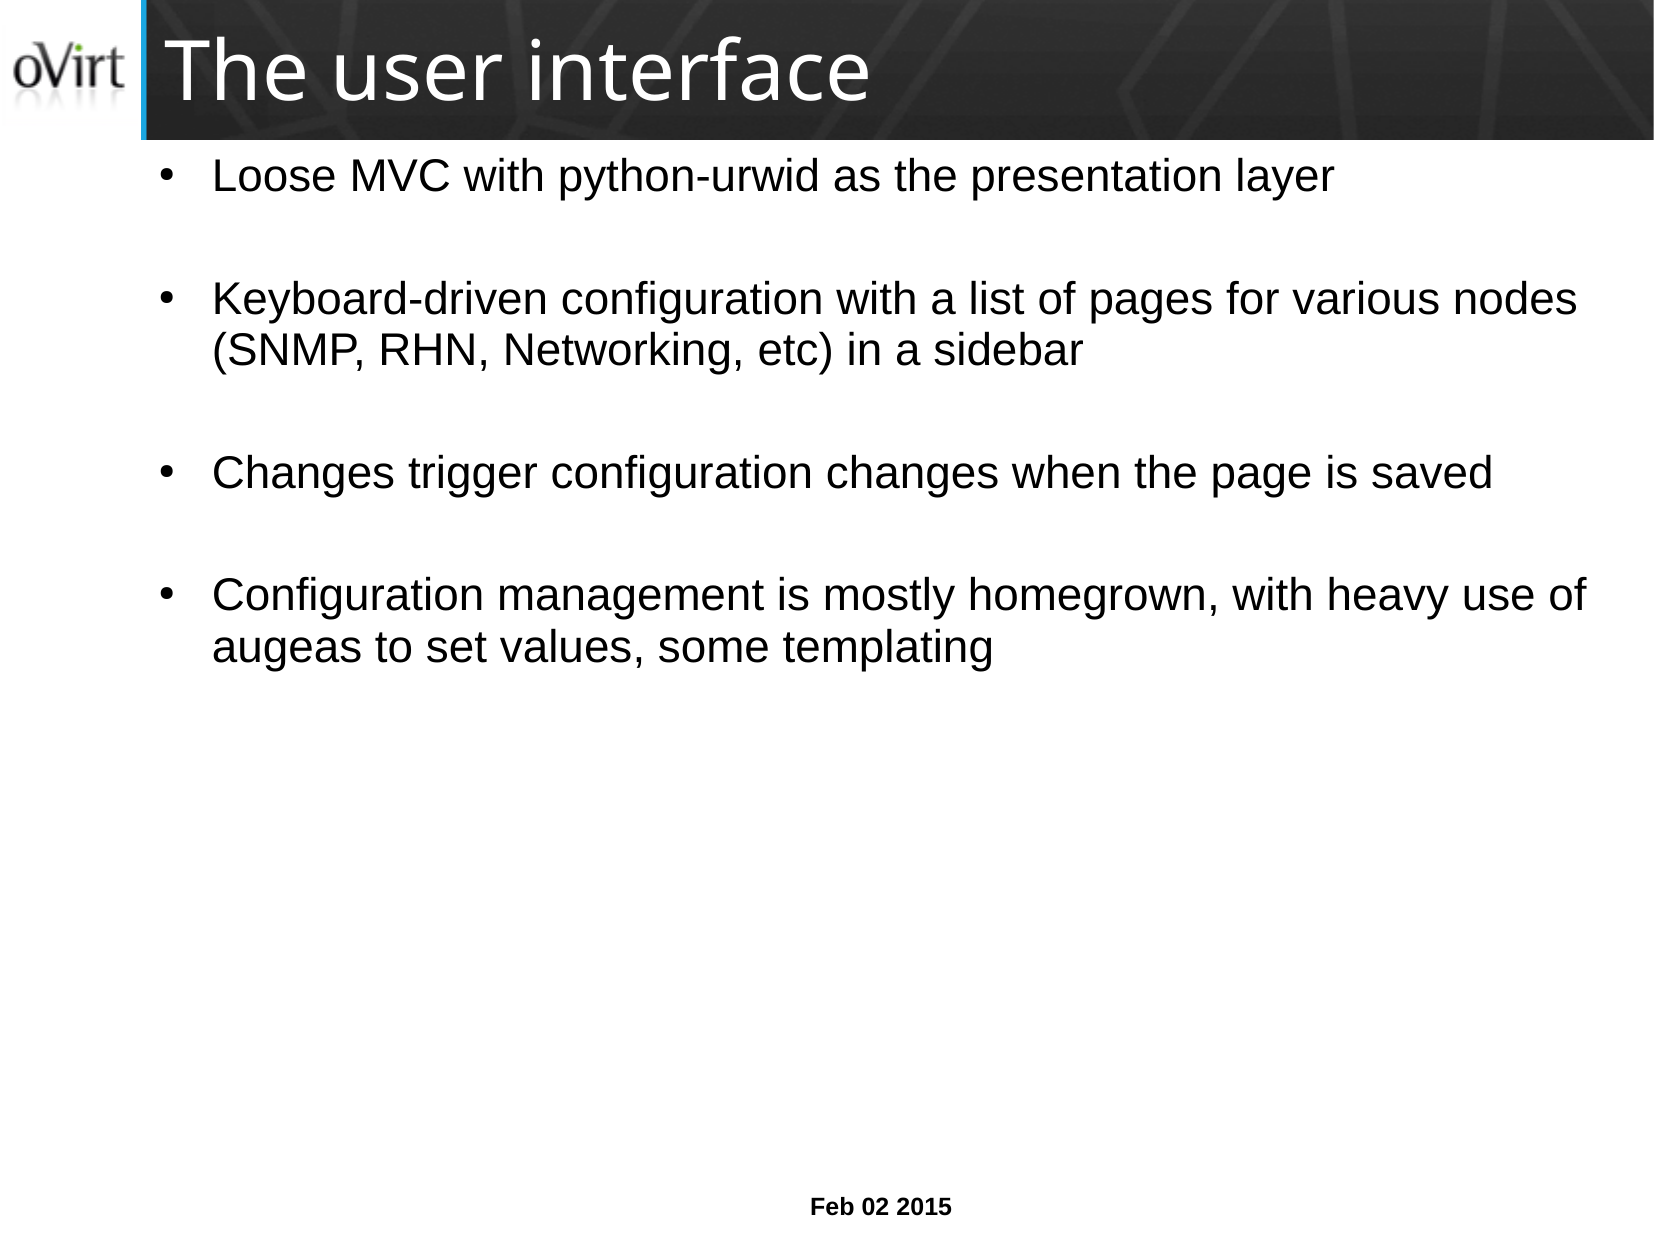

# The user interface
Loose MVC with python-urwid as the presentation layer
Keyboard-driven configuration with a list of pages for various nodes (SNMP, RHN, Networking, etc) in a sidebar
Changes trigger configuration changes when the page is saved
Configuration management is mostly homegrown, with heavy use of augeas to set values, some templating